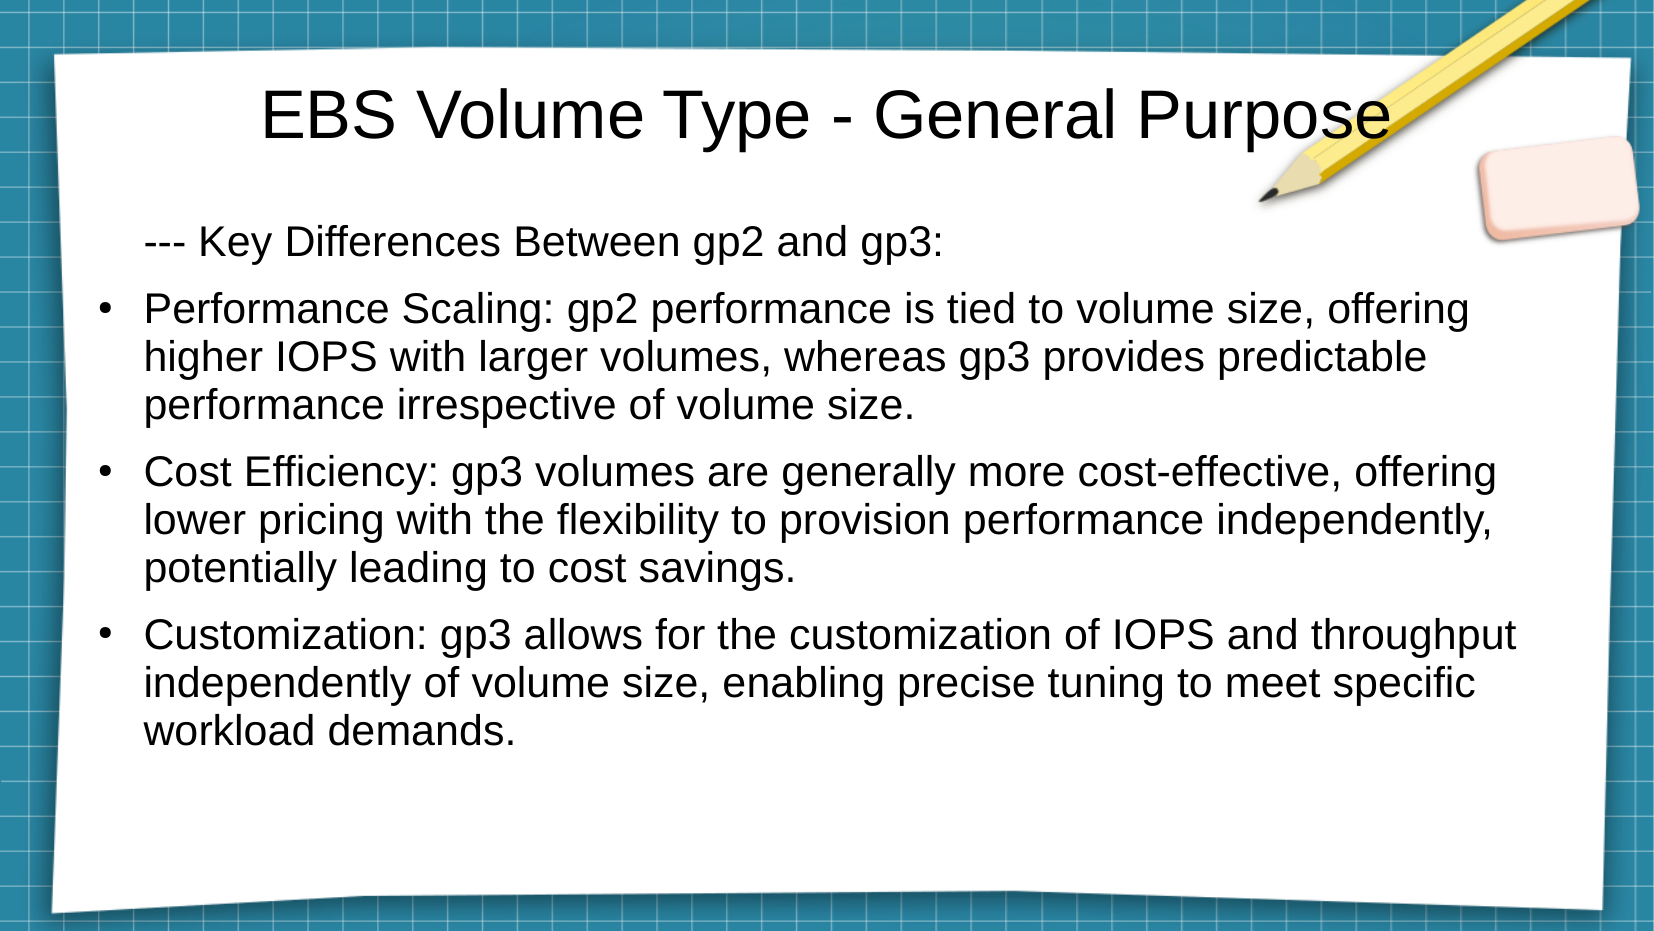

# EBS Volume Type - General Purpose
--- Key Differences Between gp2 and gp3:
Performance Scaling: gp2 performance is tied to volume size, offering higher IOPS with larger volumes, whereas gp3 provides predictable performance irrespective of volume size.
Cost Efficiency: gp3 volumes are generally more cost-effective, offering lower pricing with the flexibility to provision performance independently, potentially leading to cost savings.
Customization: gp3 allows for the customization of IOPS and throughput independently of volume size, enabling precise tuning to meet specific workload demands.